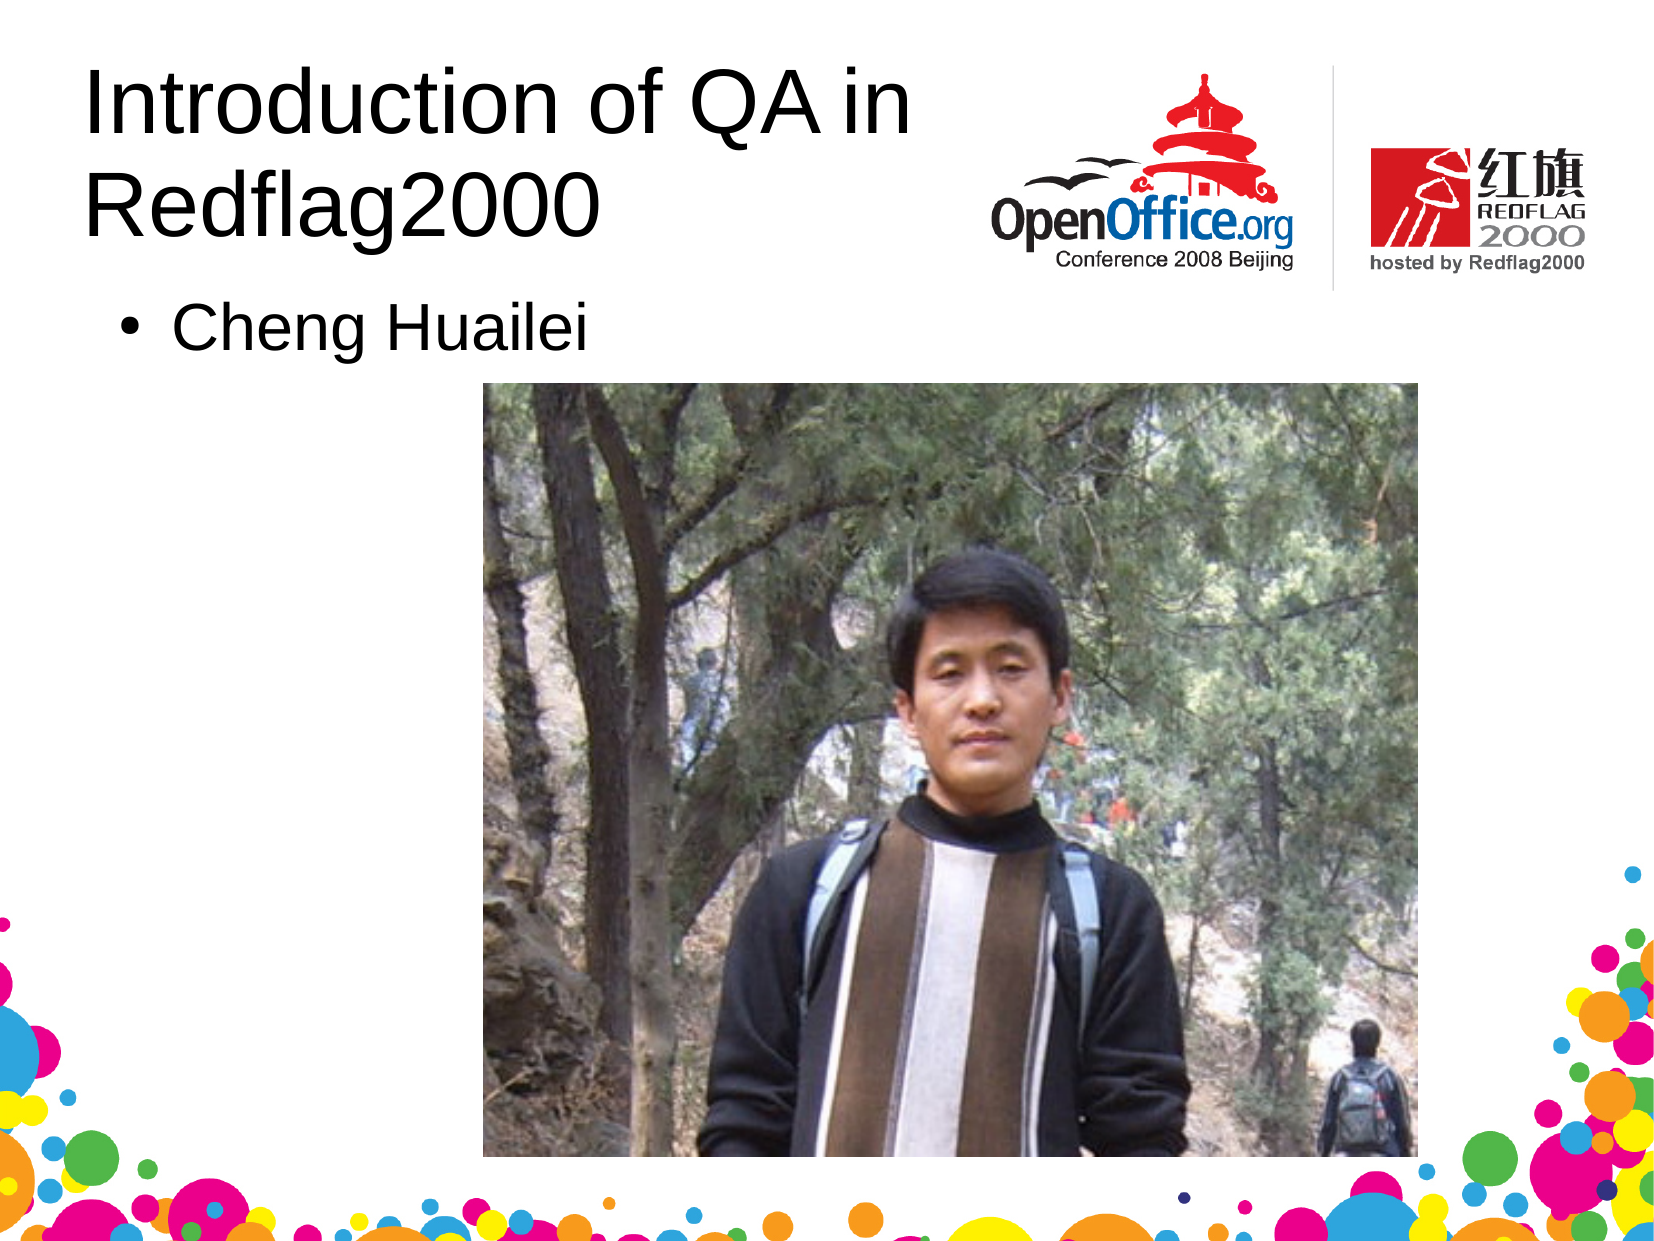

# Introduction of QA in Redflag2000
Cheng Huailei